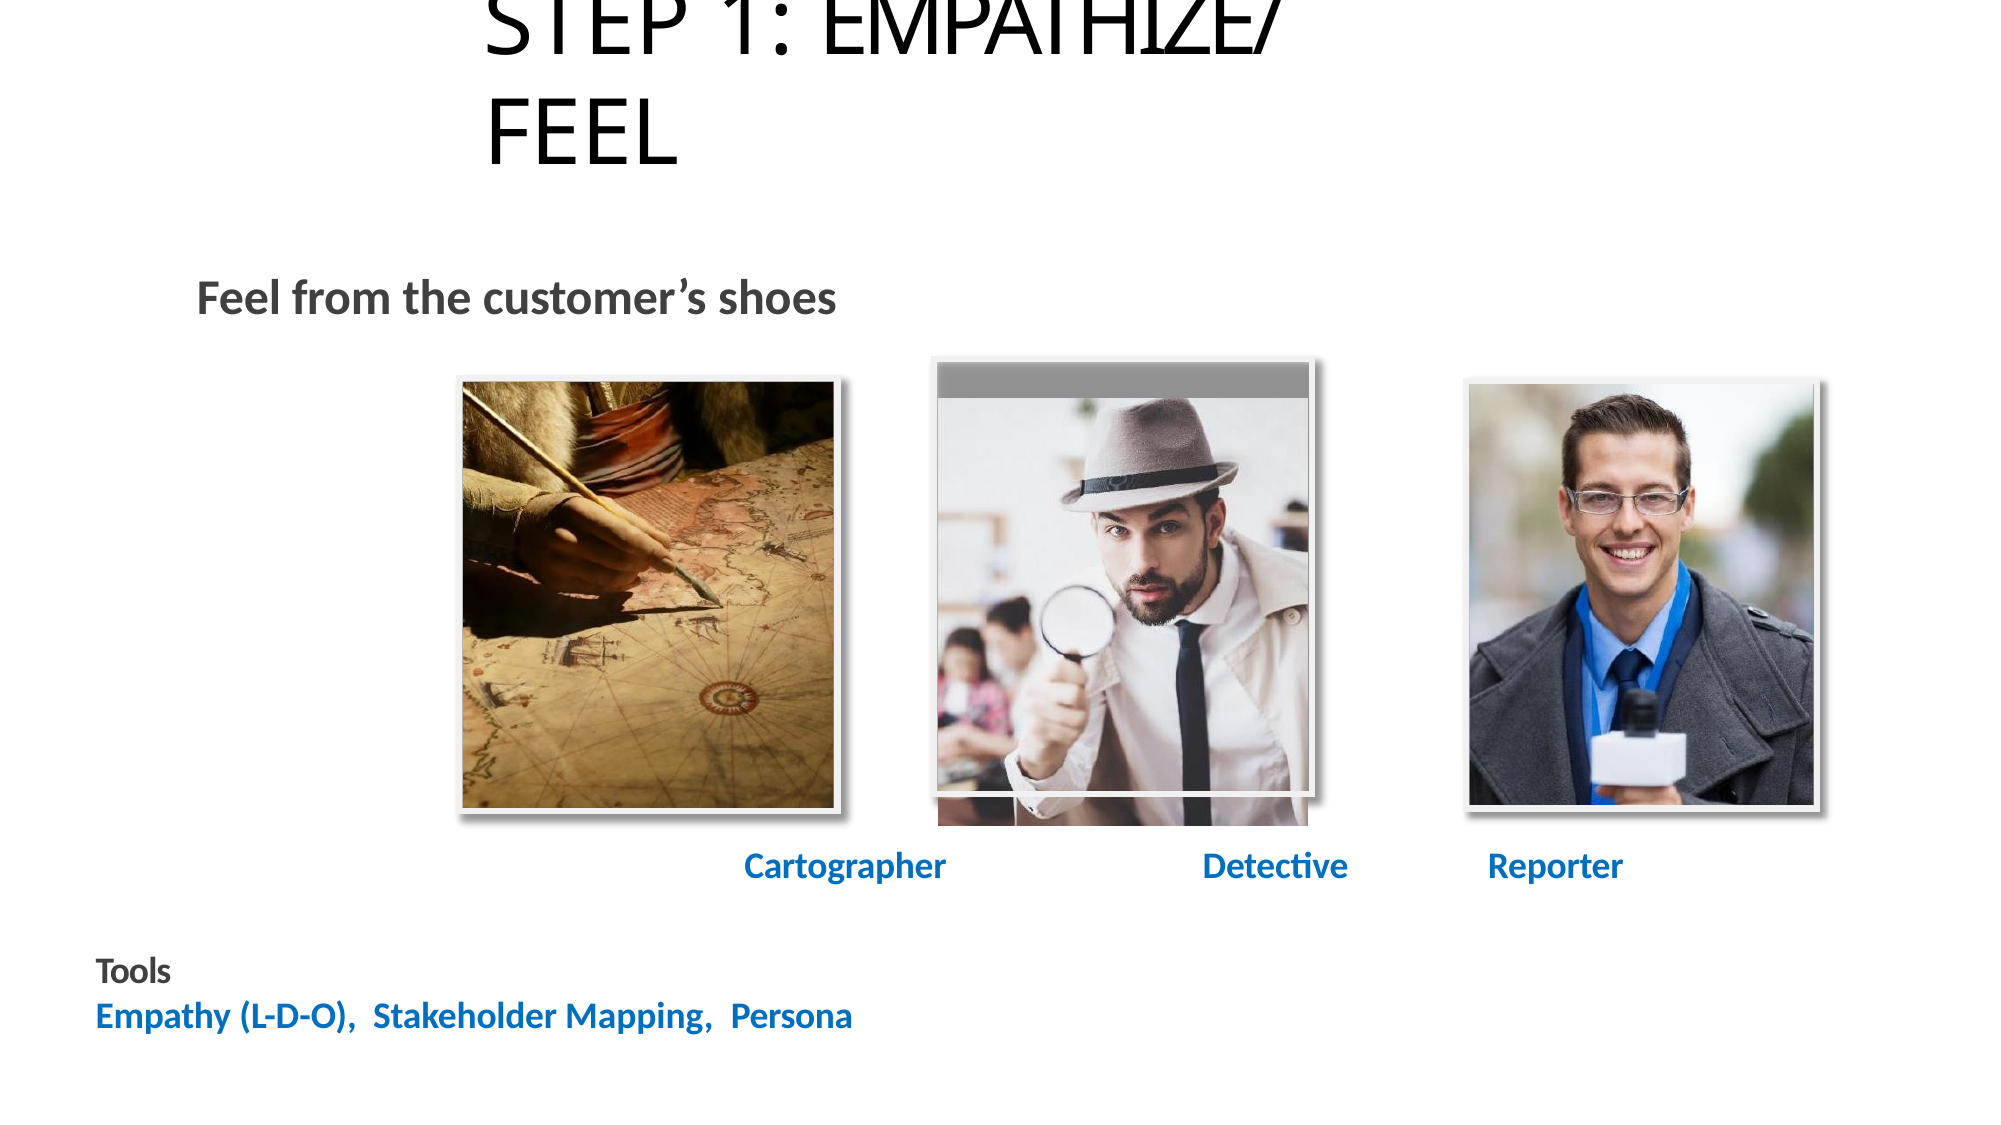

# STEP 1: EMPATHIZE/ FEEL
Feel from the customer’s shoes
Cartographer	Detective Reporter
Tools
Empathy (L-D-O), Stakeholder Mapping, Persona